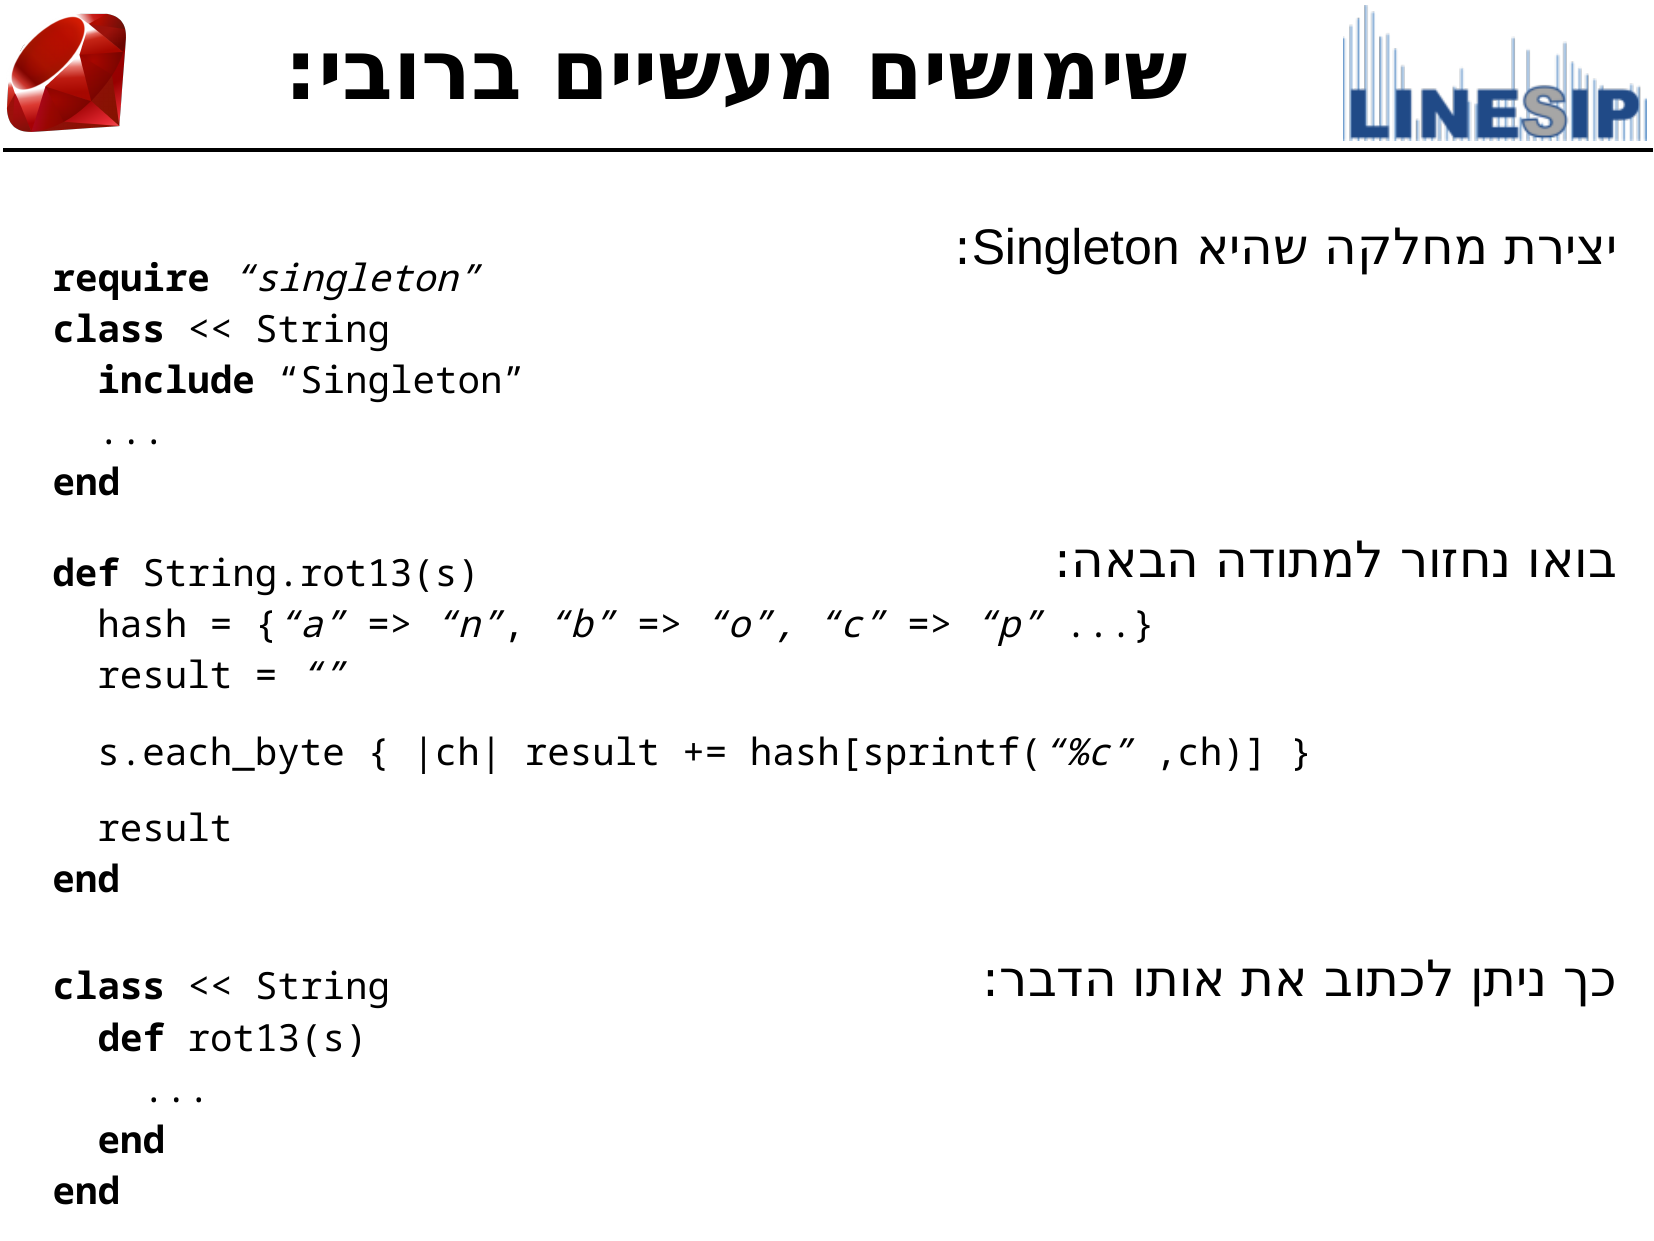

שימושים מעשיים ברובי:
יצירת מחלקה שהיא Singleton:
require “singleton”
class << String
 include “Singleton”
 ...
end
בואו נחזור למתודה הבאה:
def String.rot13(s)
 hash = {“a” => “n”, “b” => “o”, “c” => “p” ...}
 result = “”
 s.each_byte { |ch| result += hash[sprintf(“%c” ,ch)] }
 result
end
כך ניתן לכתוב את אותו הדבר:
class << String
 def rot13(s)
 ...
 end
end